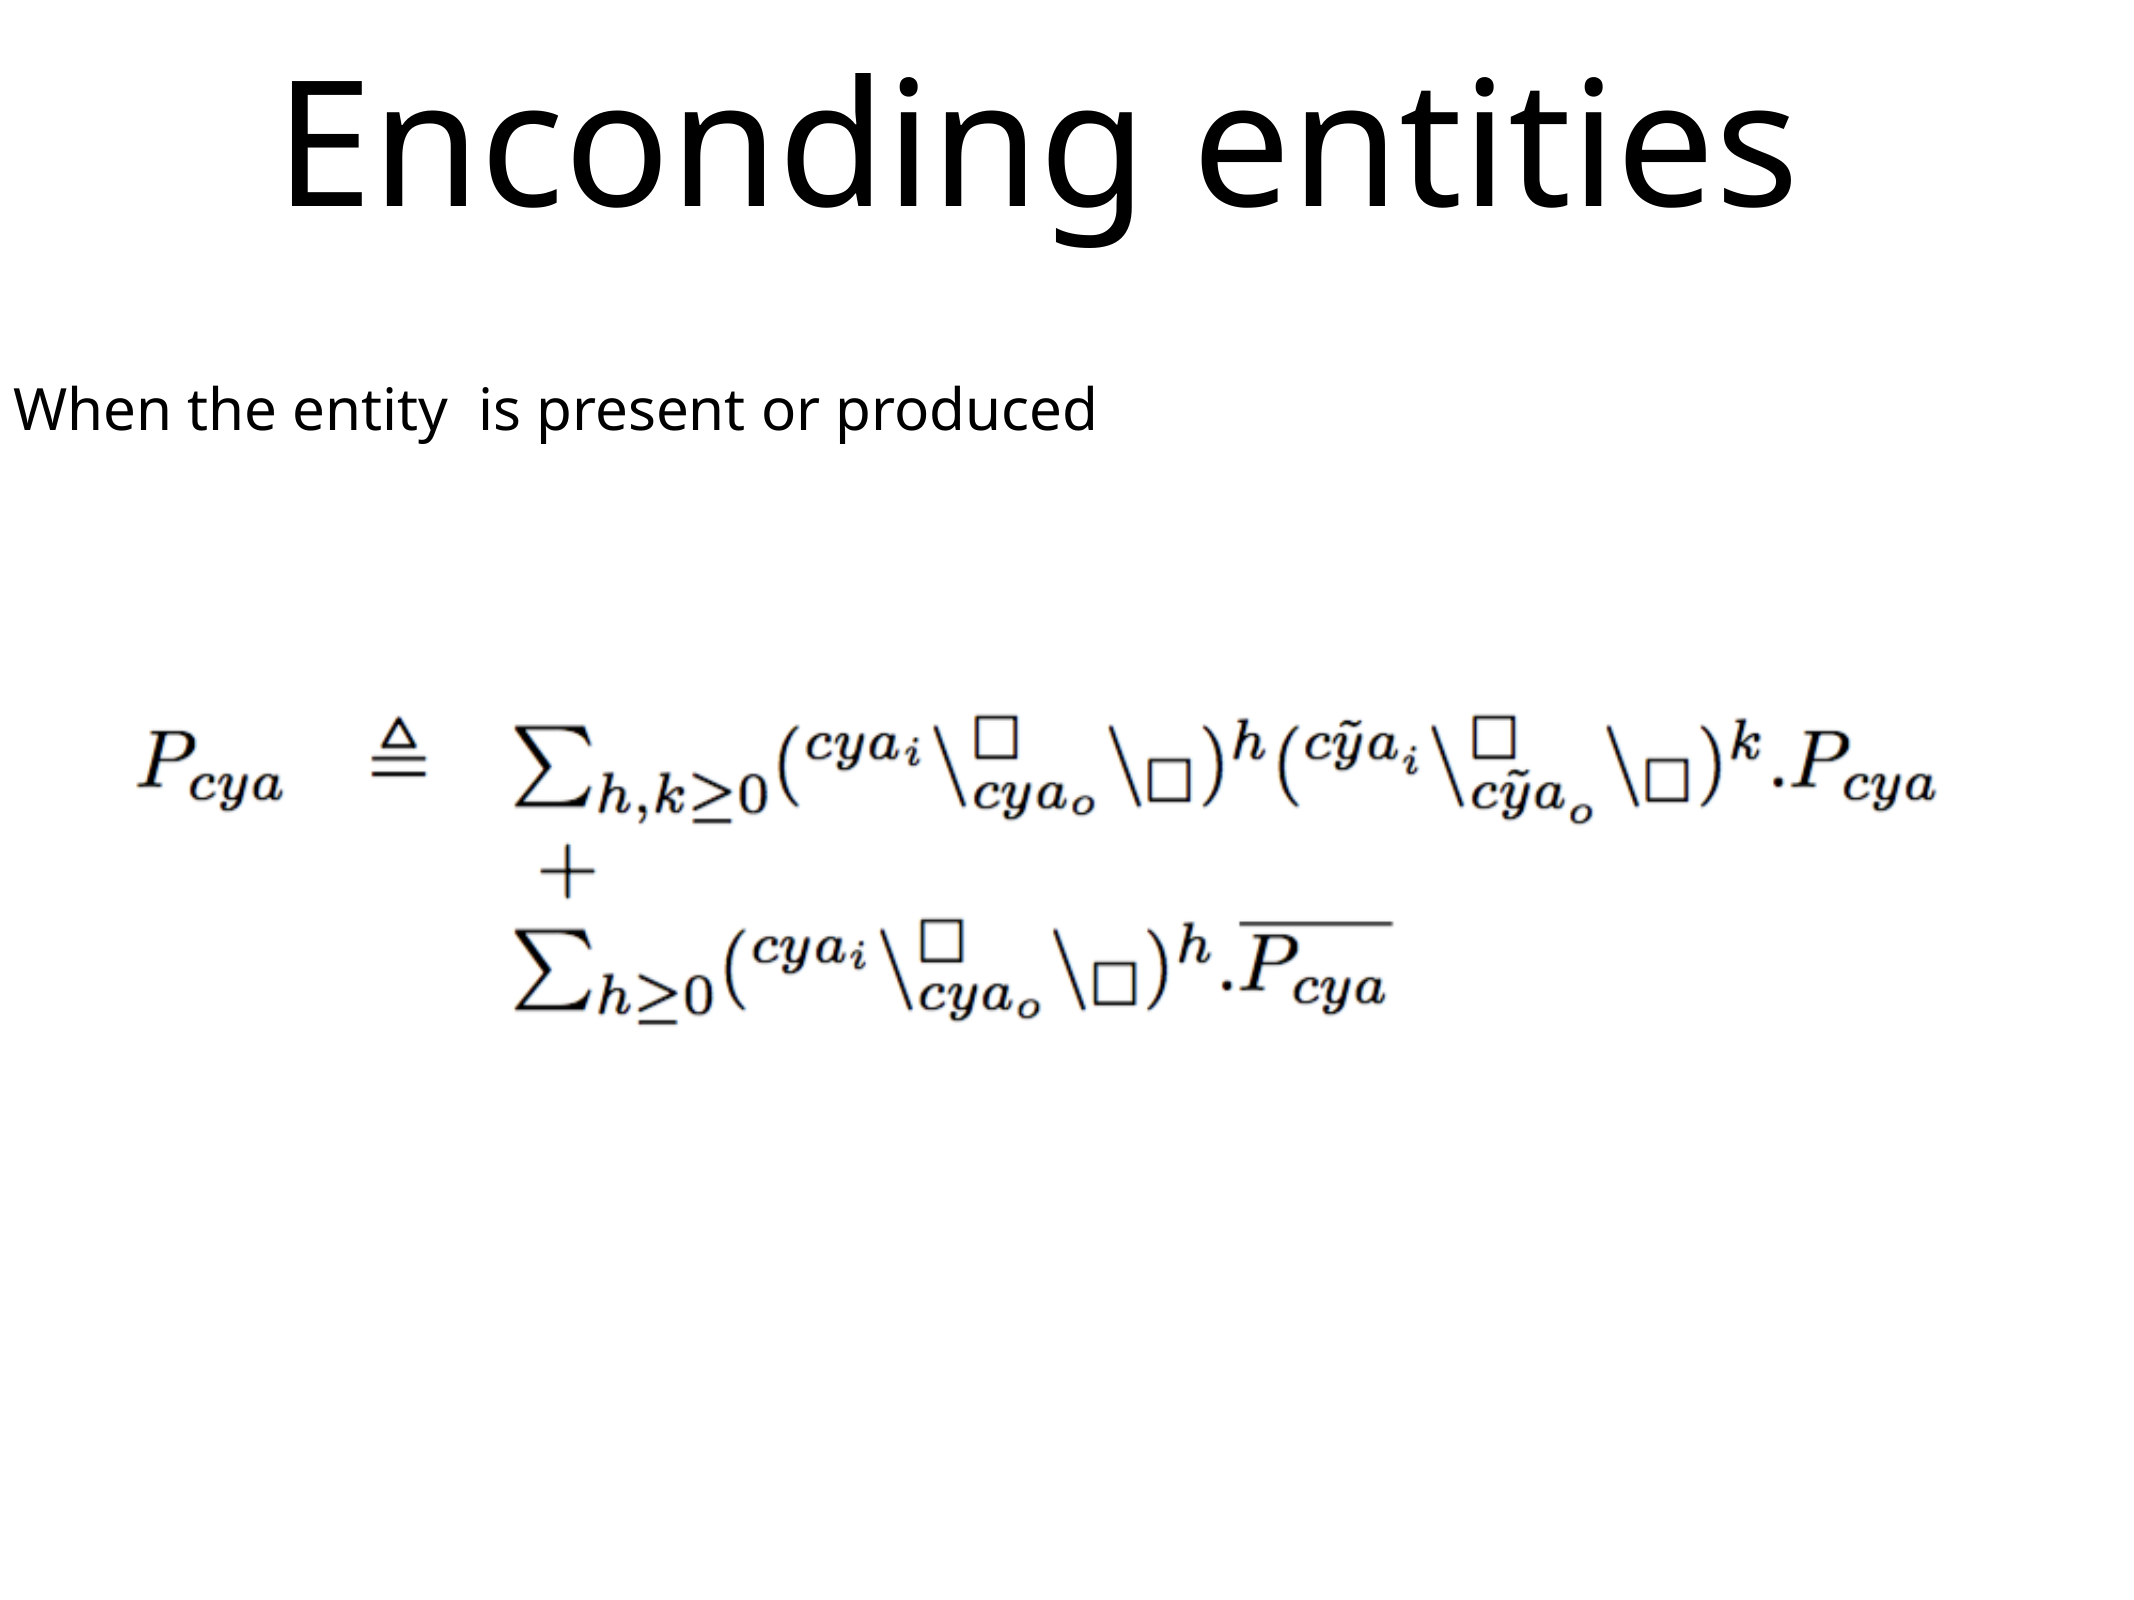

# Enconding entities
When the entity is present or produced
53